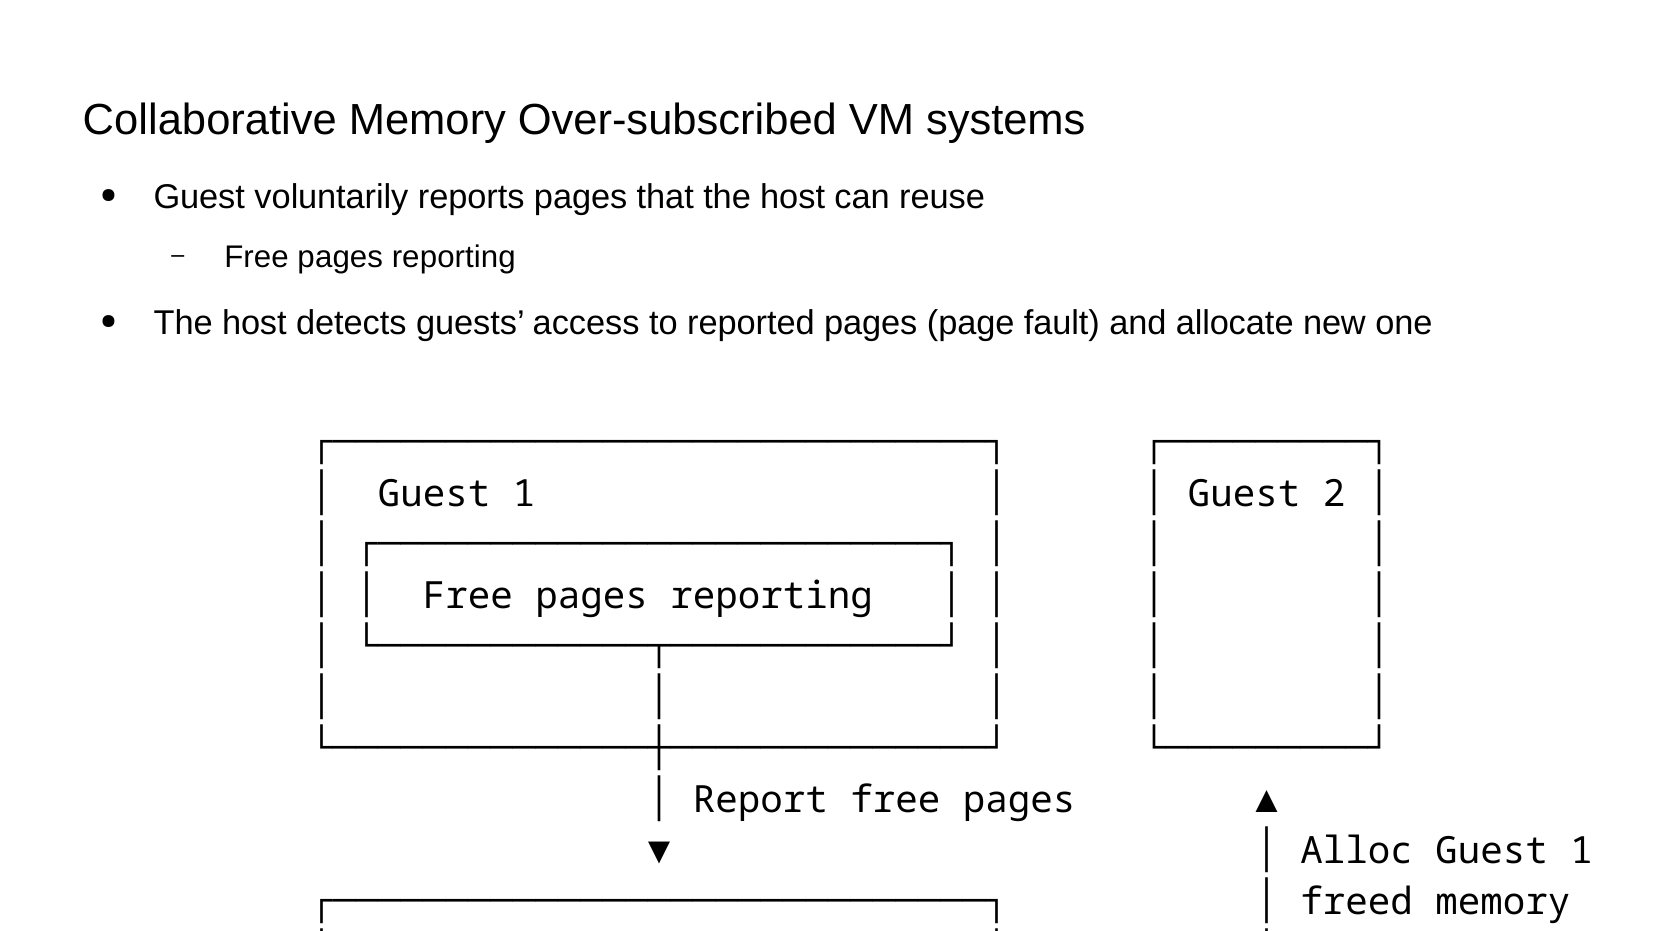

# Collaborative Memory Over-subscribed VM systems
Guest voluntarily reports pages that the host can reuse
Free pages reporting
The host detects guests’ access to reported pages (page fault) and allocate new one
 ┌─────────────────────────────┐ ┌─────────┐
 │ Guest 1 │ │ Guest 2 │
 │ ┌─────────────────────────┐ │ │ │
 │ │ Free pages reporting │ │ │ │
 │ └────────────┬────────────┘ │ │ │
 │ │ │ │ │
 └──────────────┼──────────────┘ └─────────┘
 │ Report free pages ▲
 ▼ │ Alloc Guest 1
 ┌─────────────────────────────┐ │ freed memory
 │ MEMO Host ├───────────┘
 └─────────────────────────────┘